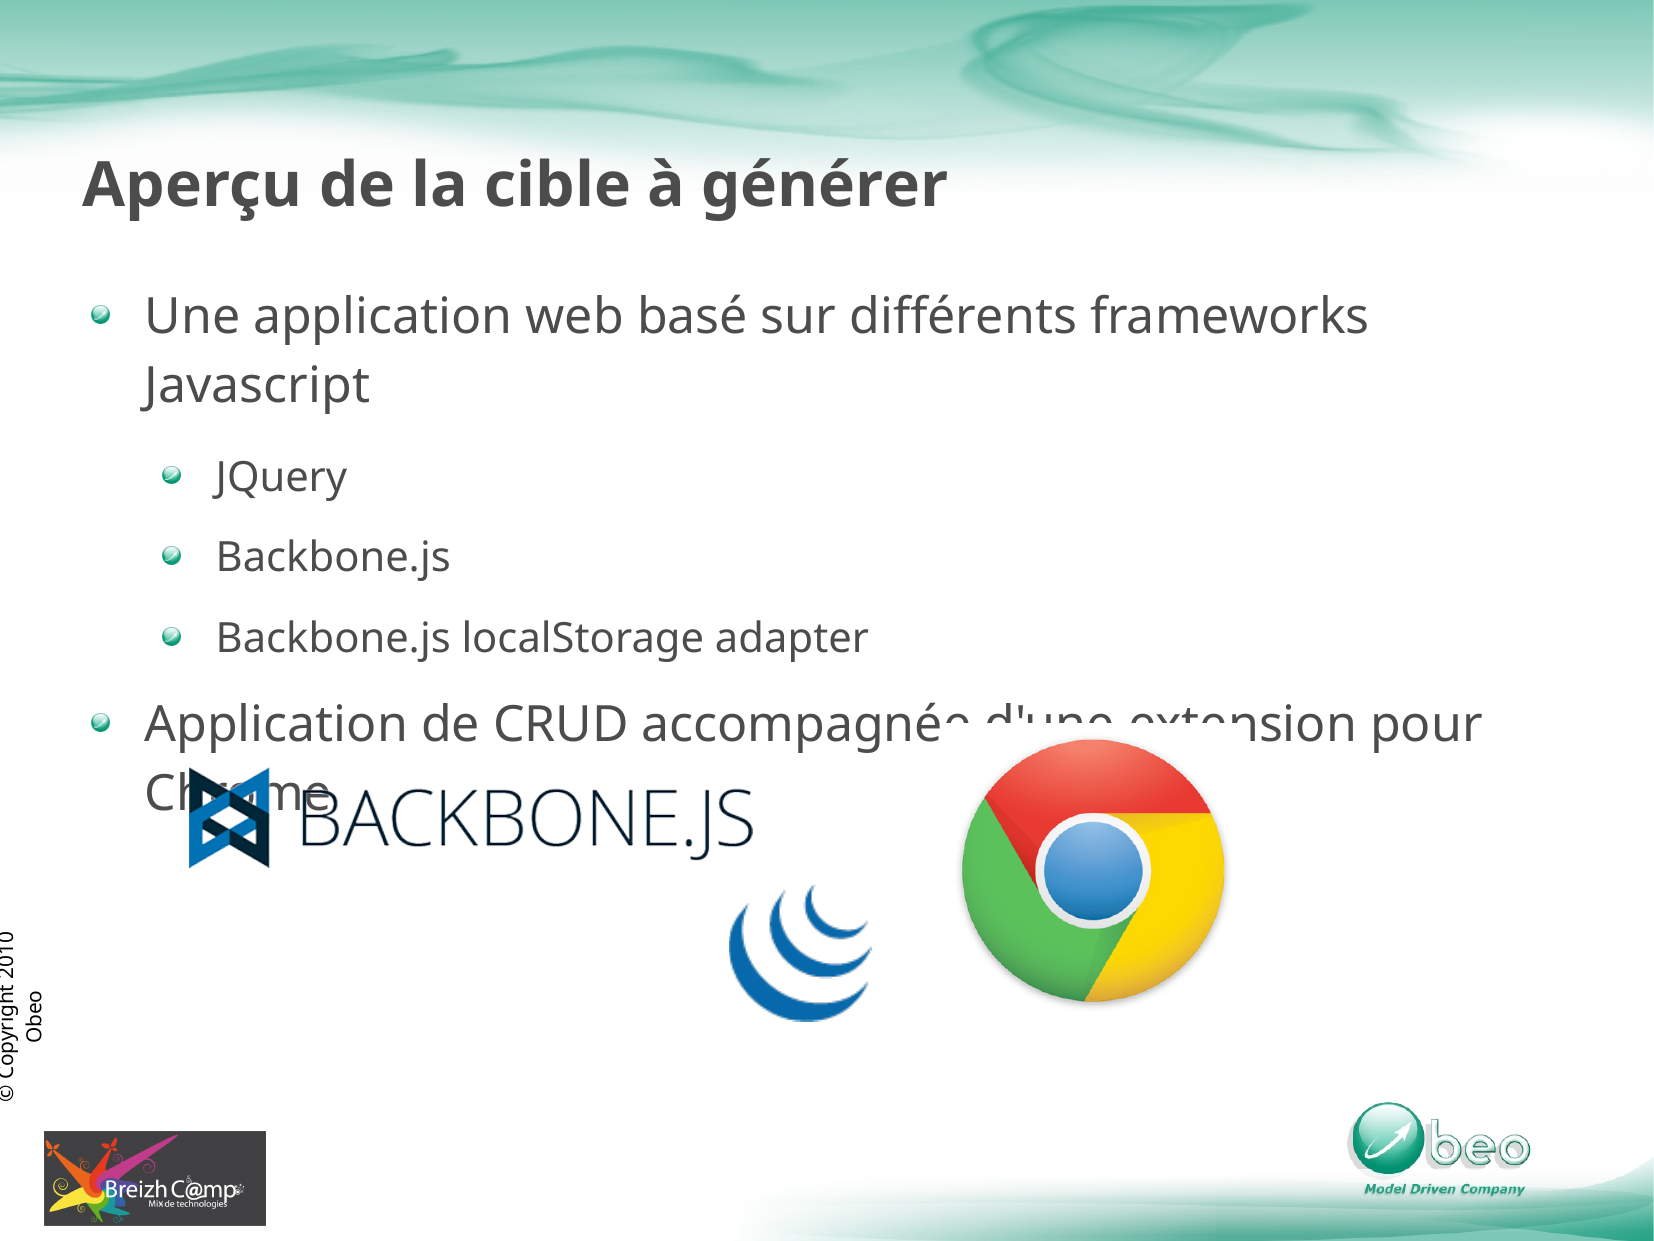

# Aperçu de la cible à générer
Une application web basé sur différents frameworks Javascript
JQuery
Backbone.js
Backbone.js localStorage adapter
Application de CRUD accompagnée d'une extension pour Chrome
5